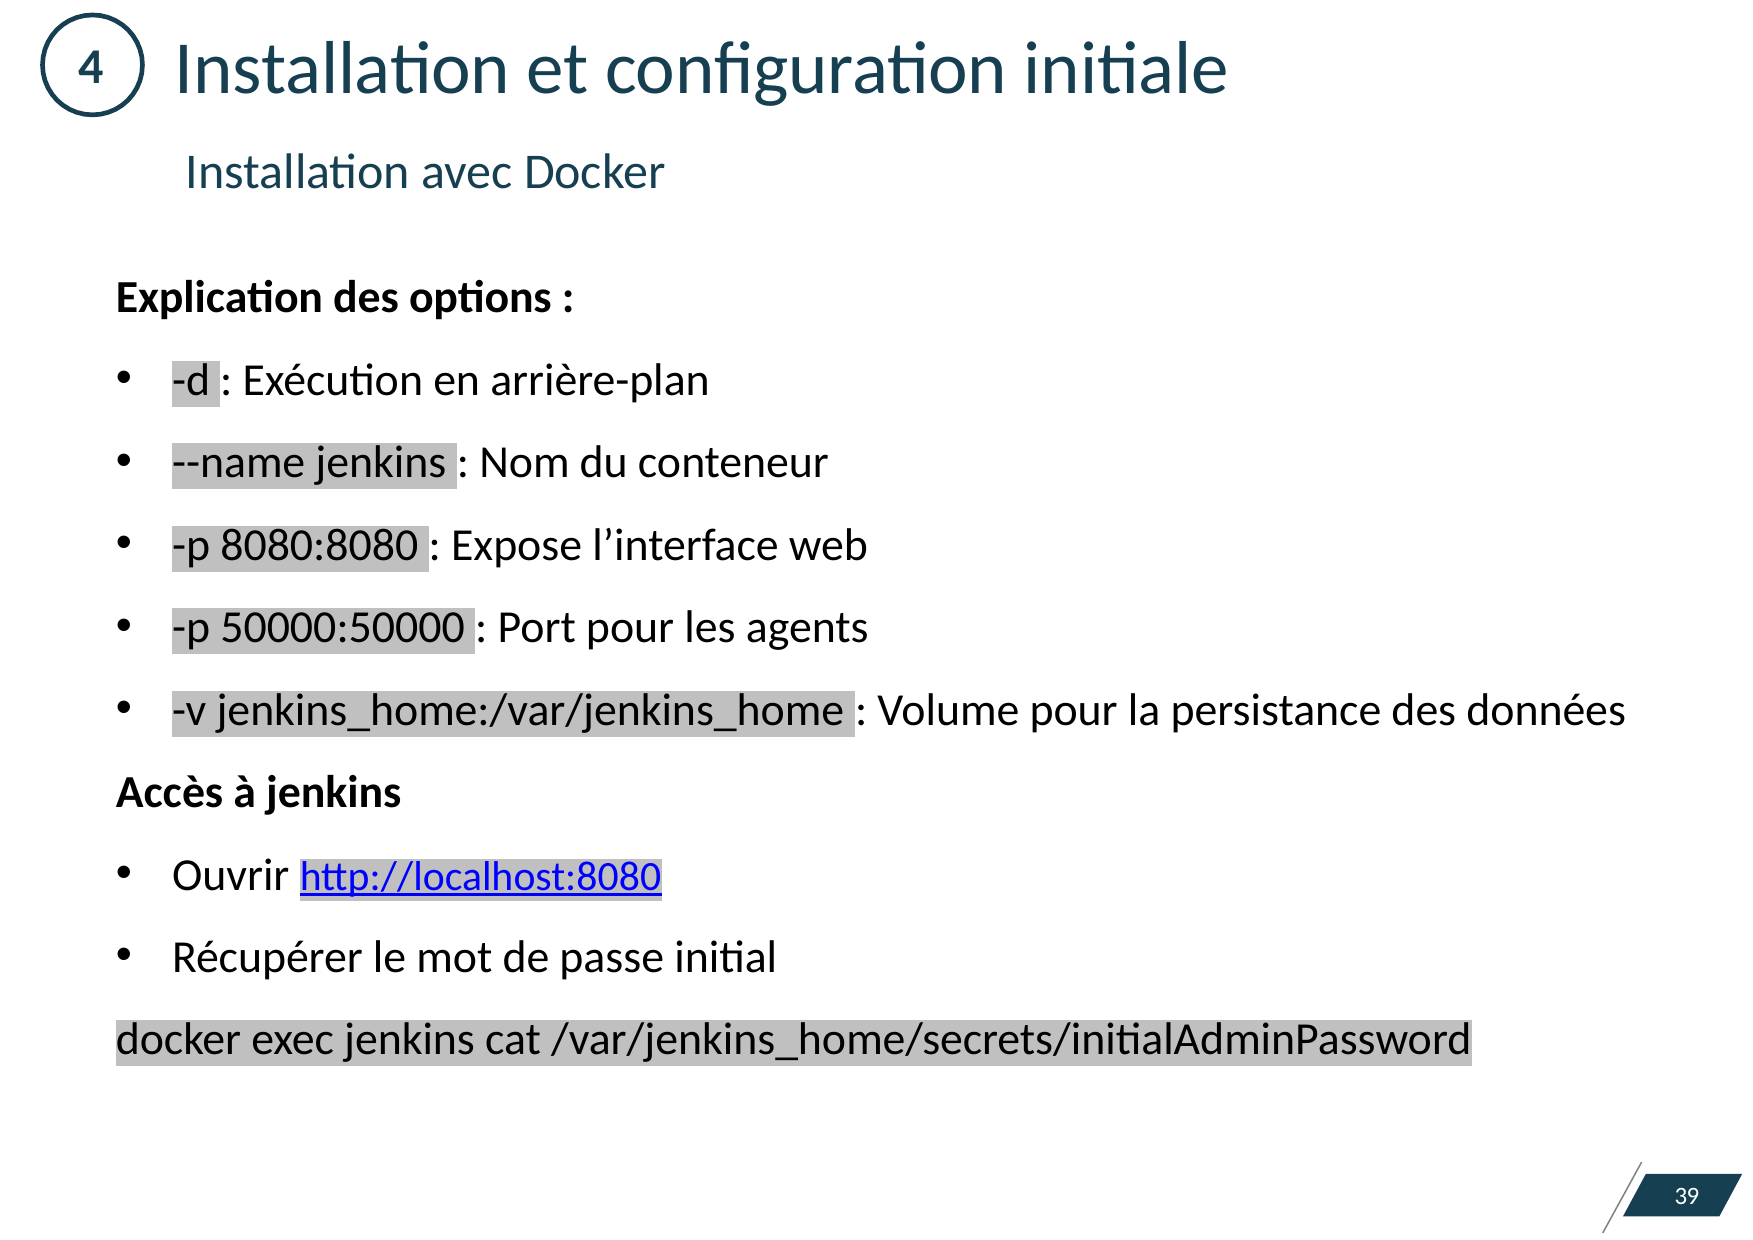

# Installation et configuration initiale
4
Installation avec Docker
Explication des options :
-d : Exécution en arrière-plan
--name jenkins : Nom du conteneur
-p 8080:8080 : Expose l’interface web
-p 50000:50000 : Port pour les agents
-v jenkins_home:/var/jenkins_home : Volume pour la persistance des données
Accès à jenkins
Ouvrir http://localhost:8080
Récupérer le mot de passe initial
docker exec jenkins cat /var/jenkins_home/secrets/initialAdminPassword